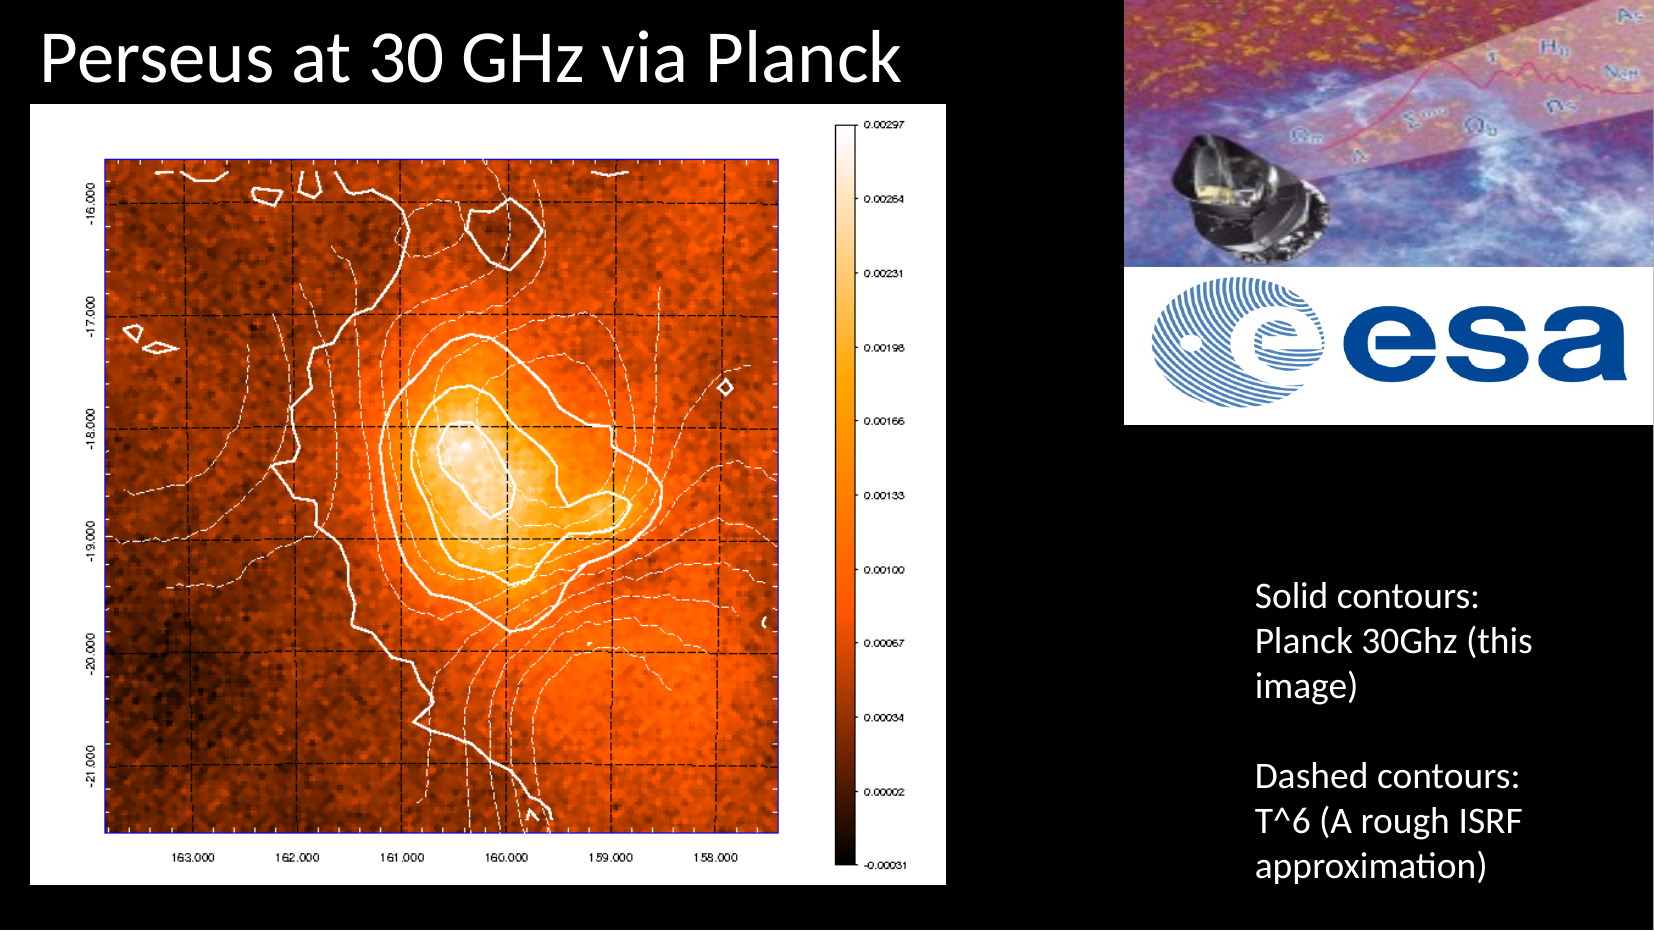

Perseus at 30 GHz via Planck
Solid contours:
Planck 30Ghz (this image)
Dashed contours:
T^6 (A rough ISRF approximation)